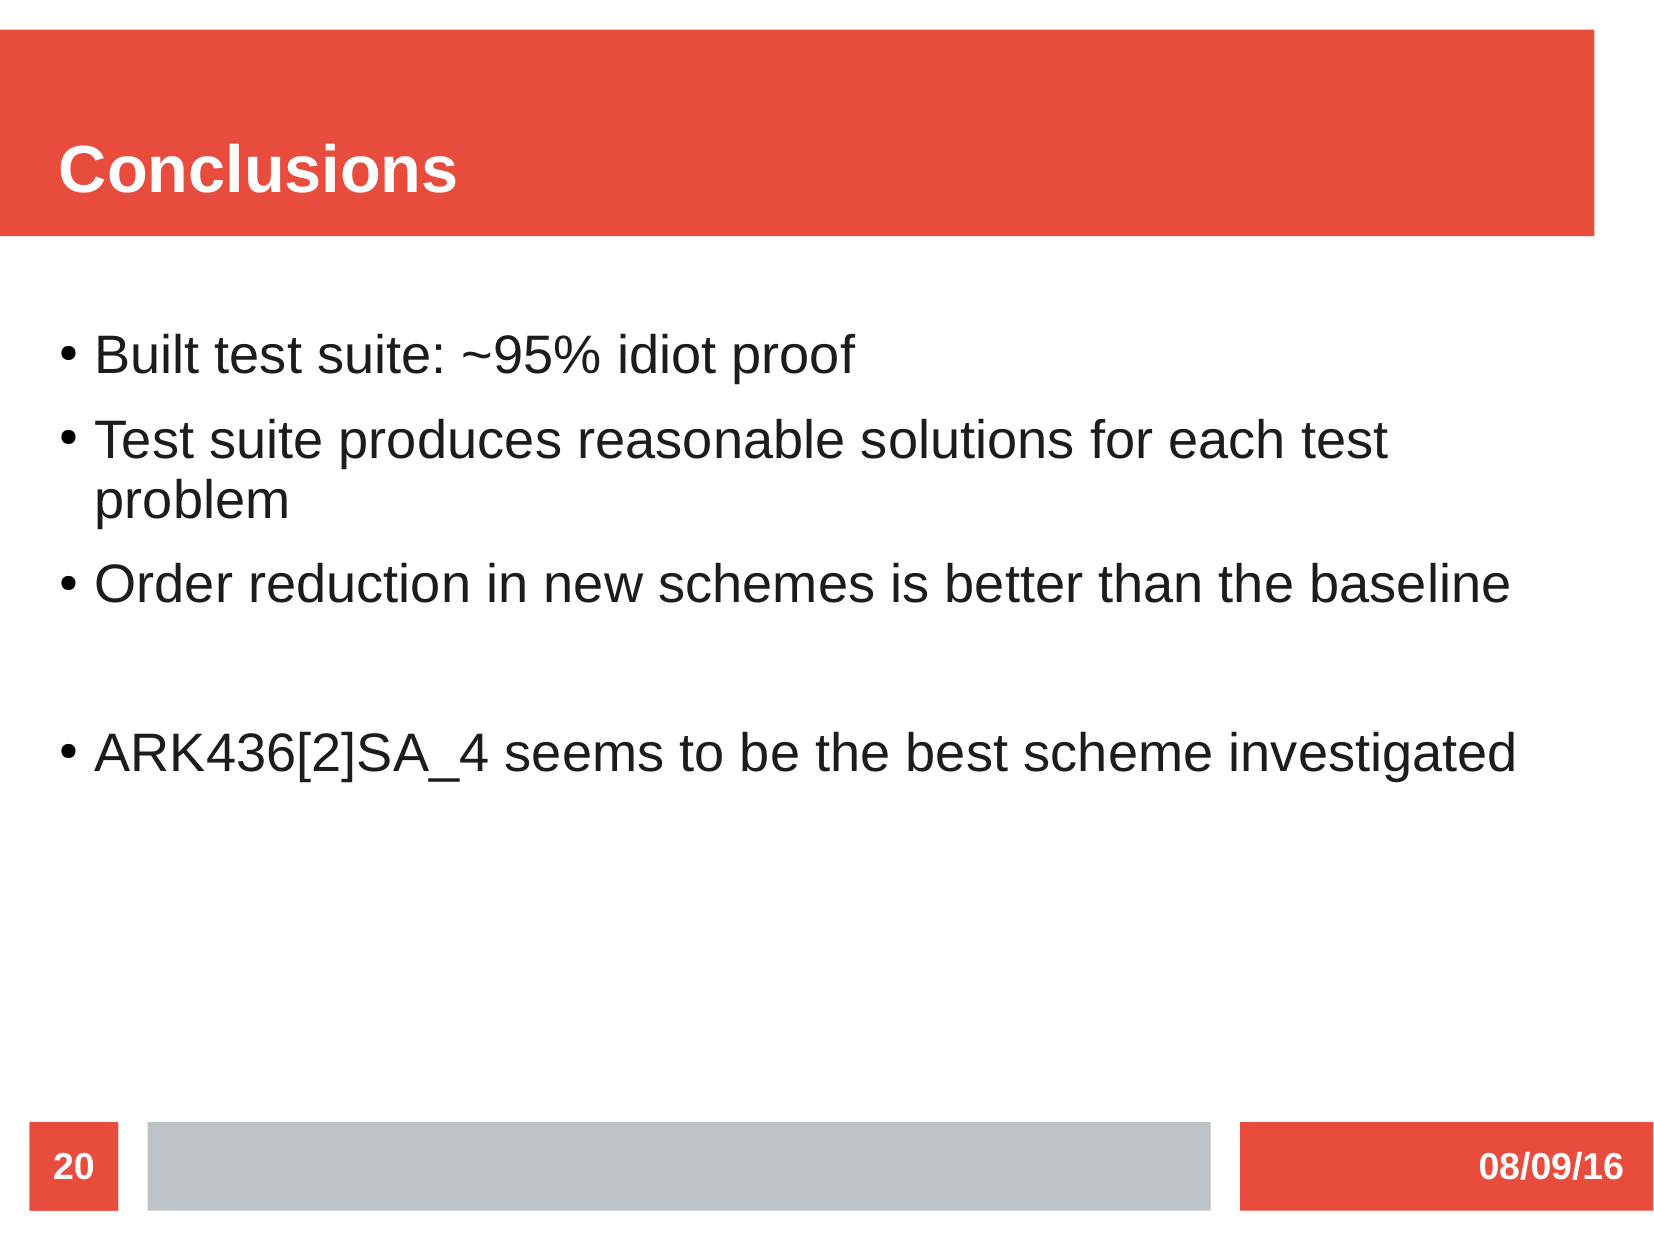

# Conclusions
Built test suite: ~95% idiot proof
Test suite produces reasonable solutions for each test problem
Order reduction in new schemes is better than the baseline
ARK436[2]SA_4 seems to be the best scheme investigated
20
08/09/16